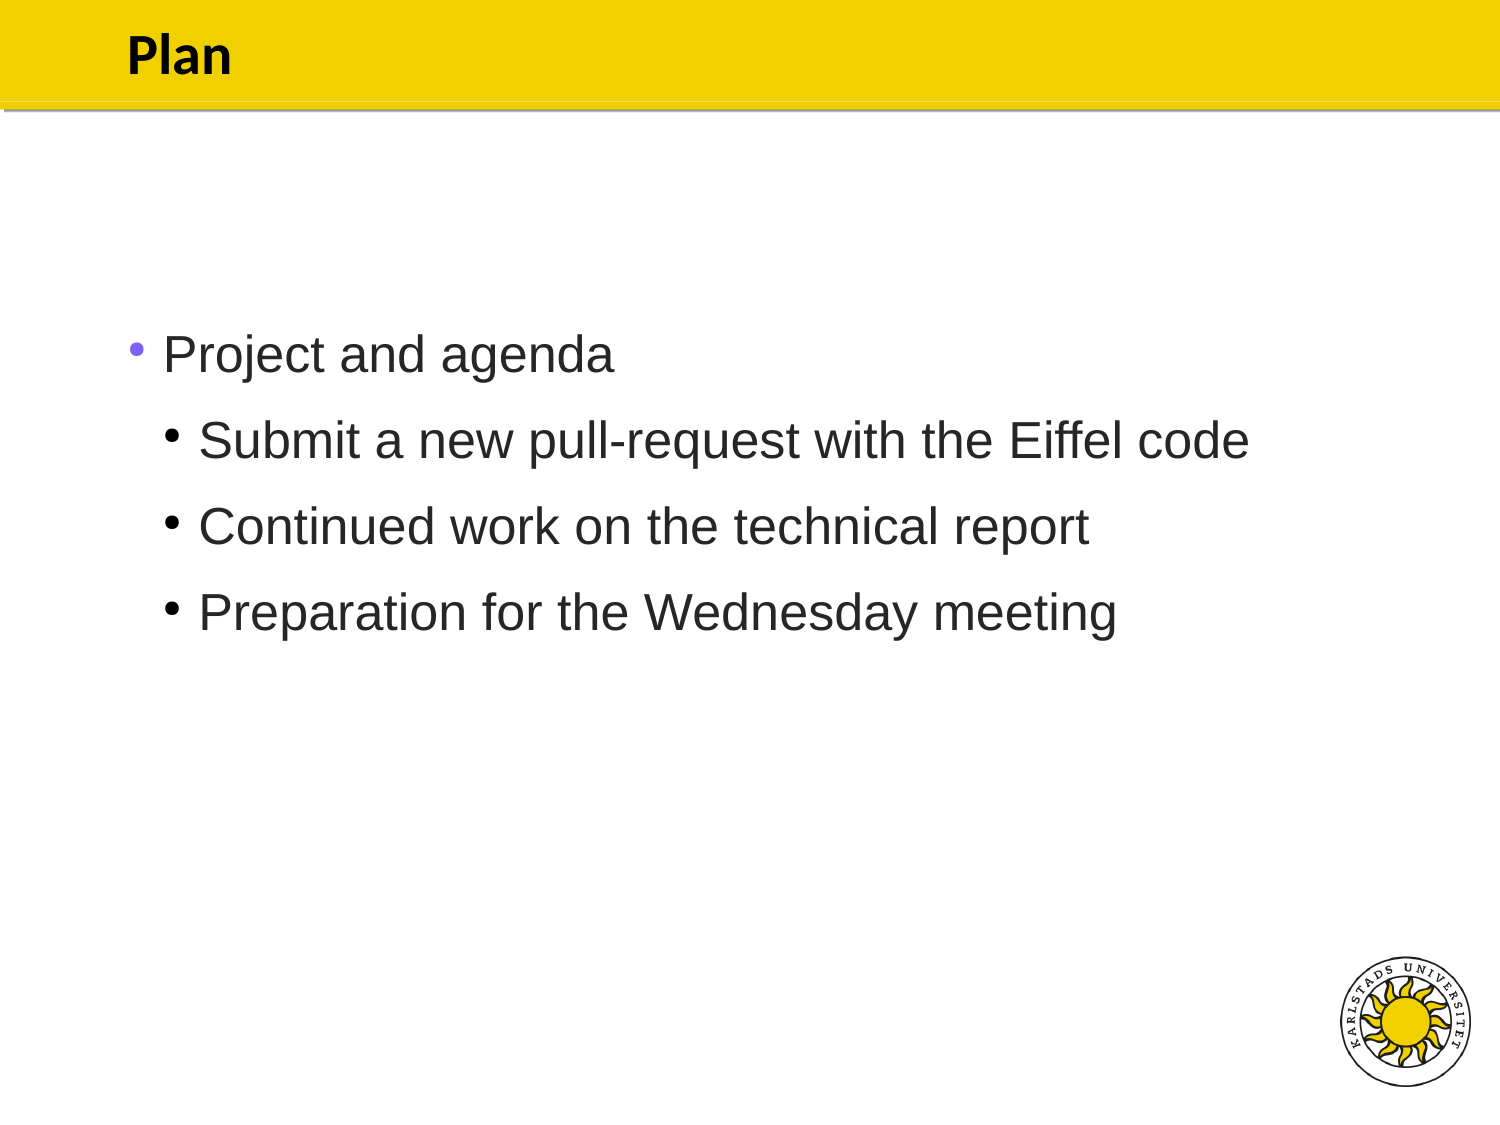

# Plan
Project and agenda
Submit a new pull-request with the Eiffel code
Continued work on the technical report
Preparation for the Wednesday meeting